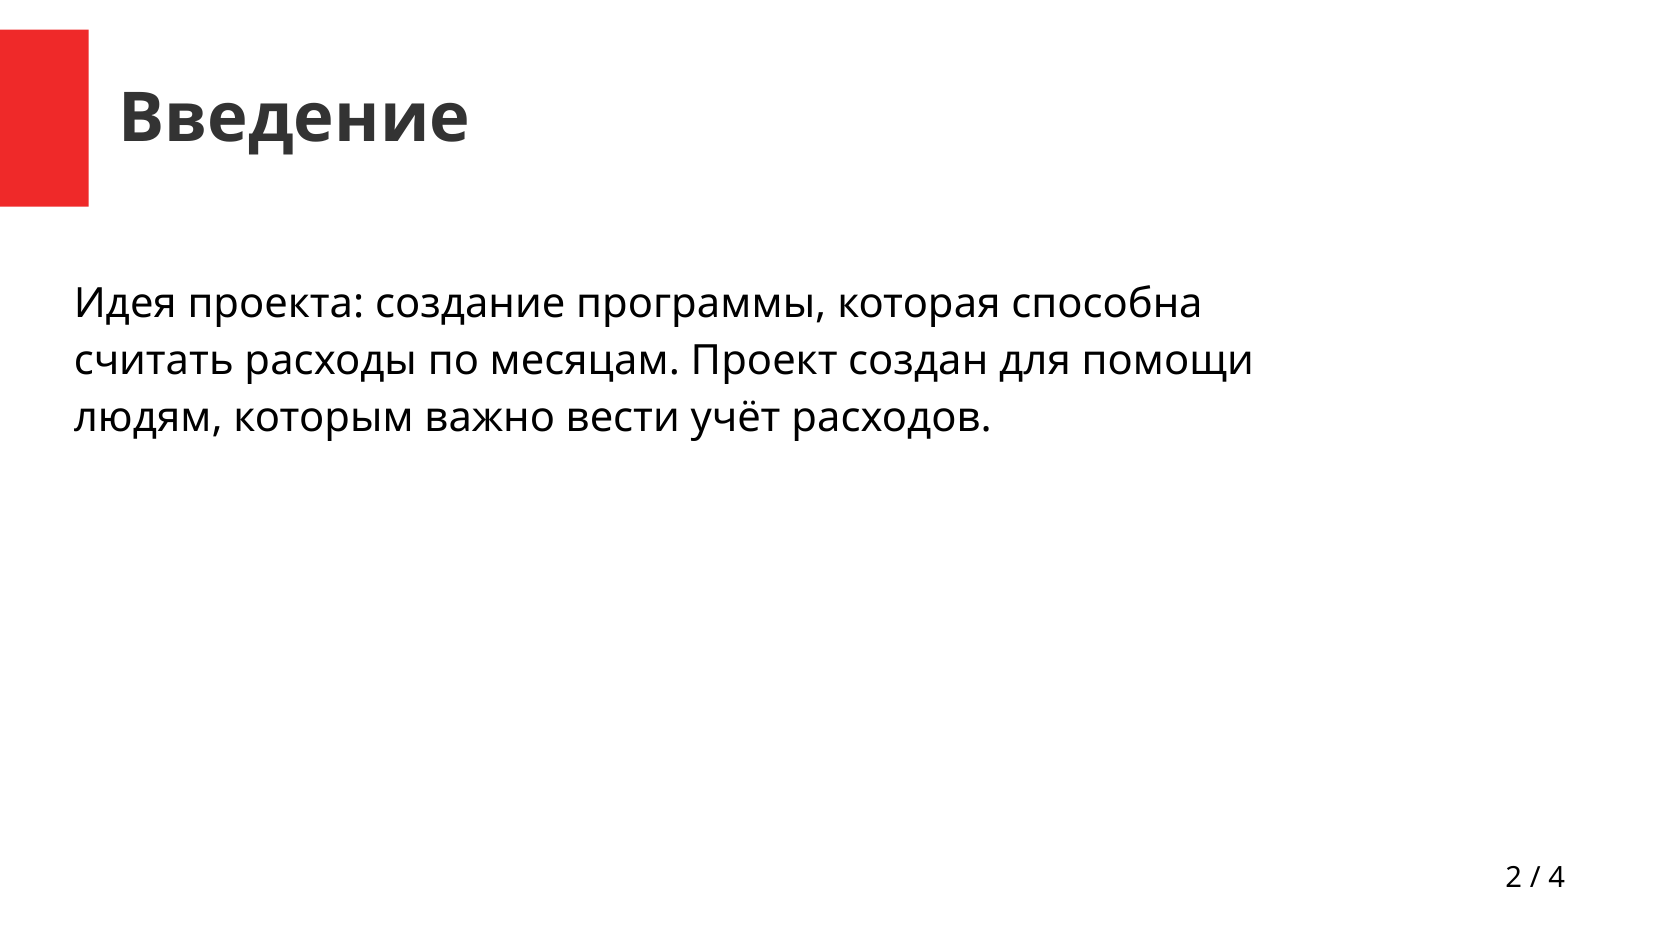

# Введение
Идея проекта: создание программы, которая способна считать расходы по месяцам. Проект создан для помощи людям, которым важно вести учёт расходов.
2